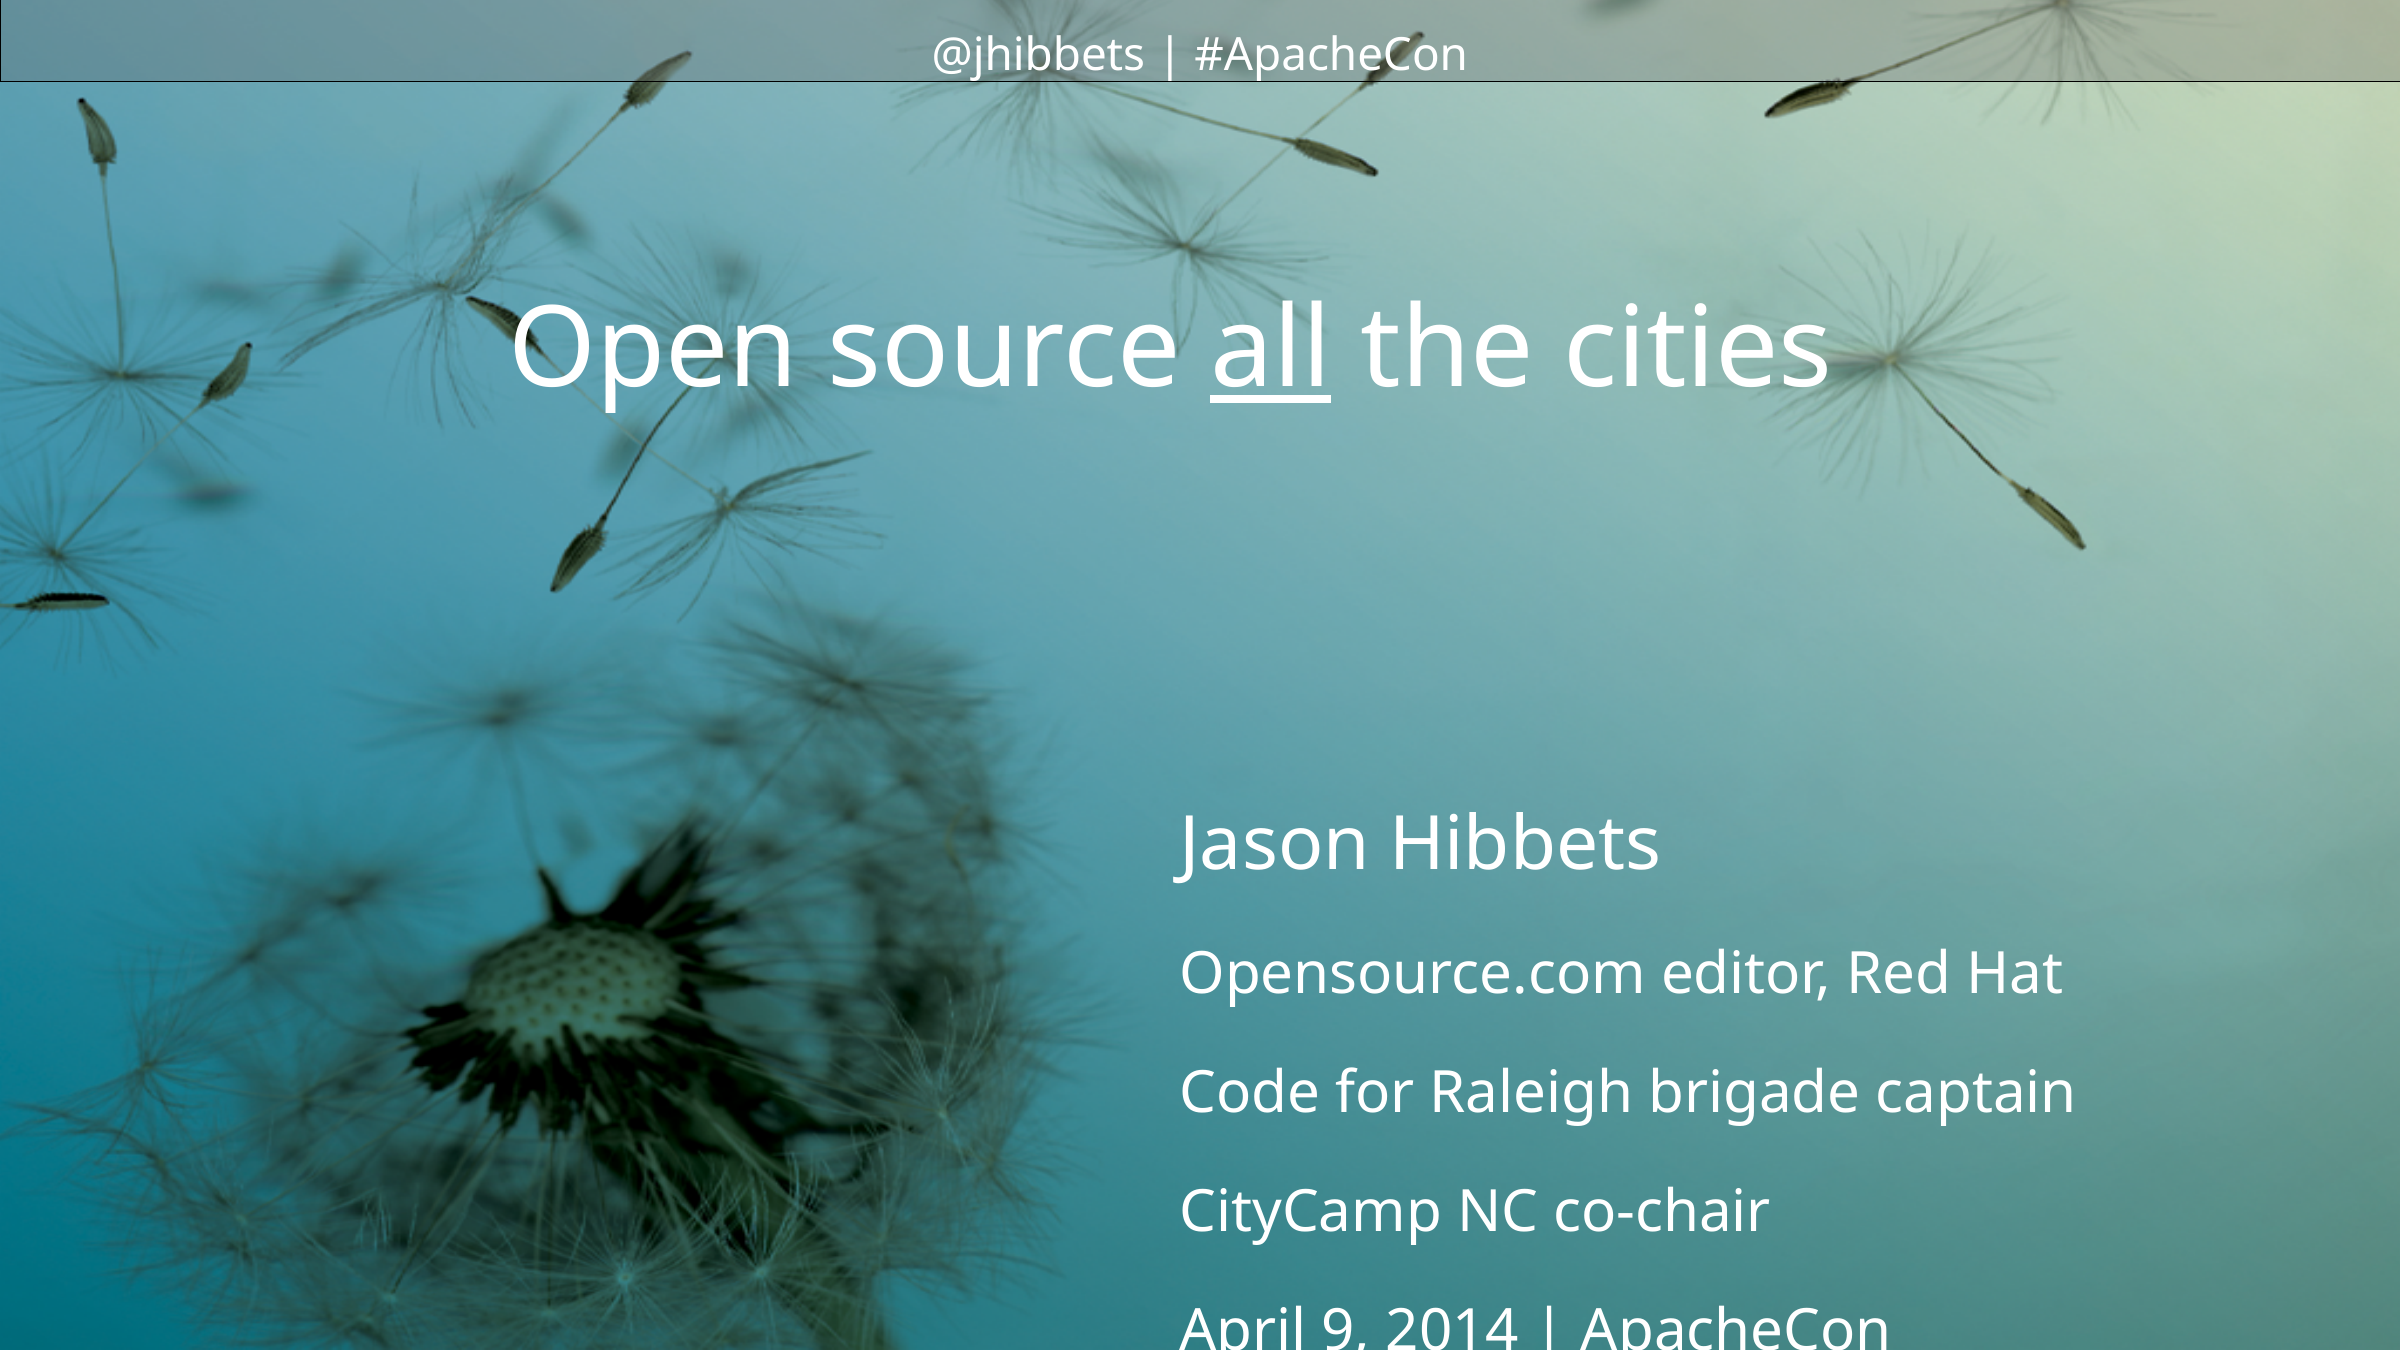

Open source all the cities
Jason Hibbets
Opensource.com editor, Red Hat
Code for Raleigh brigade captain
CityCamp NC co-chair
April 9, 2014 | ApacheCon